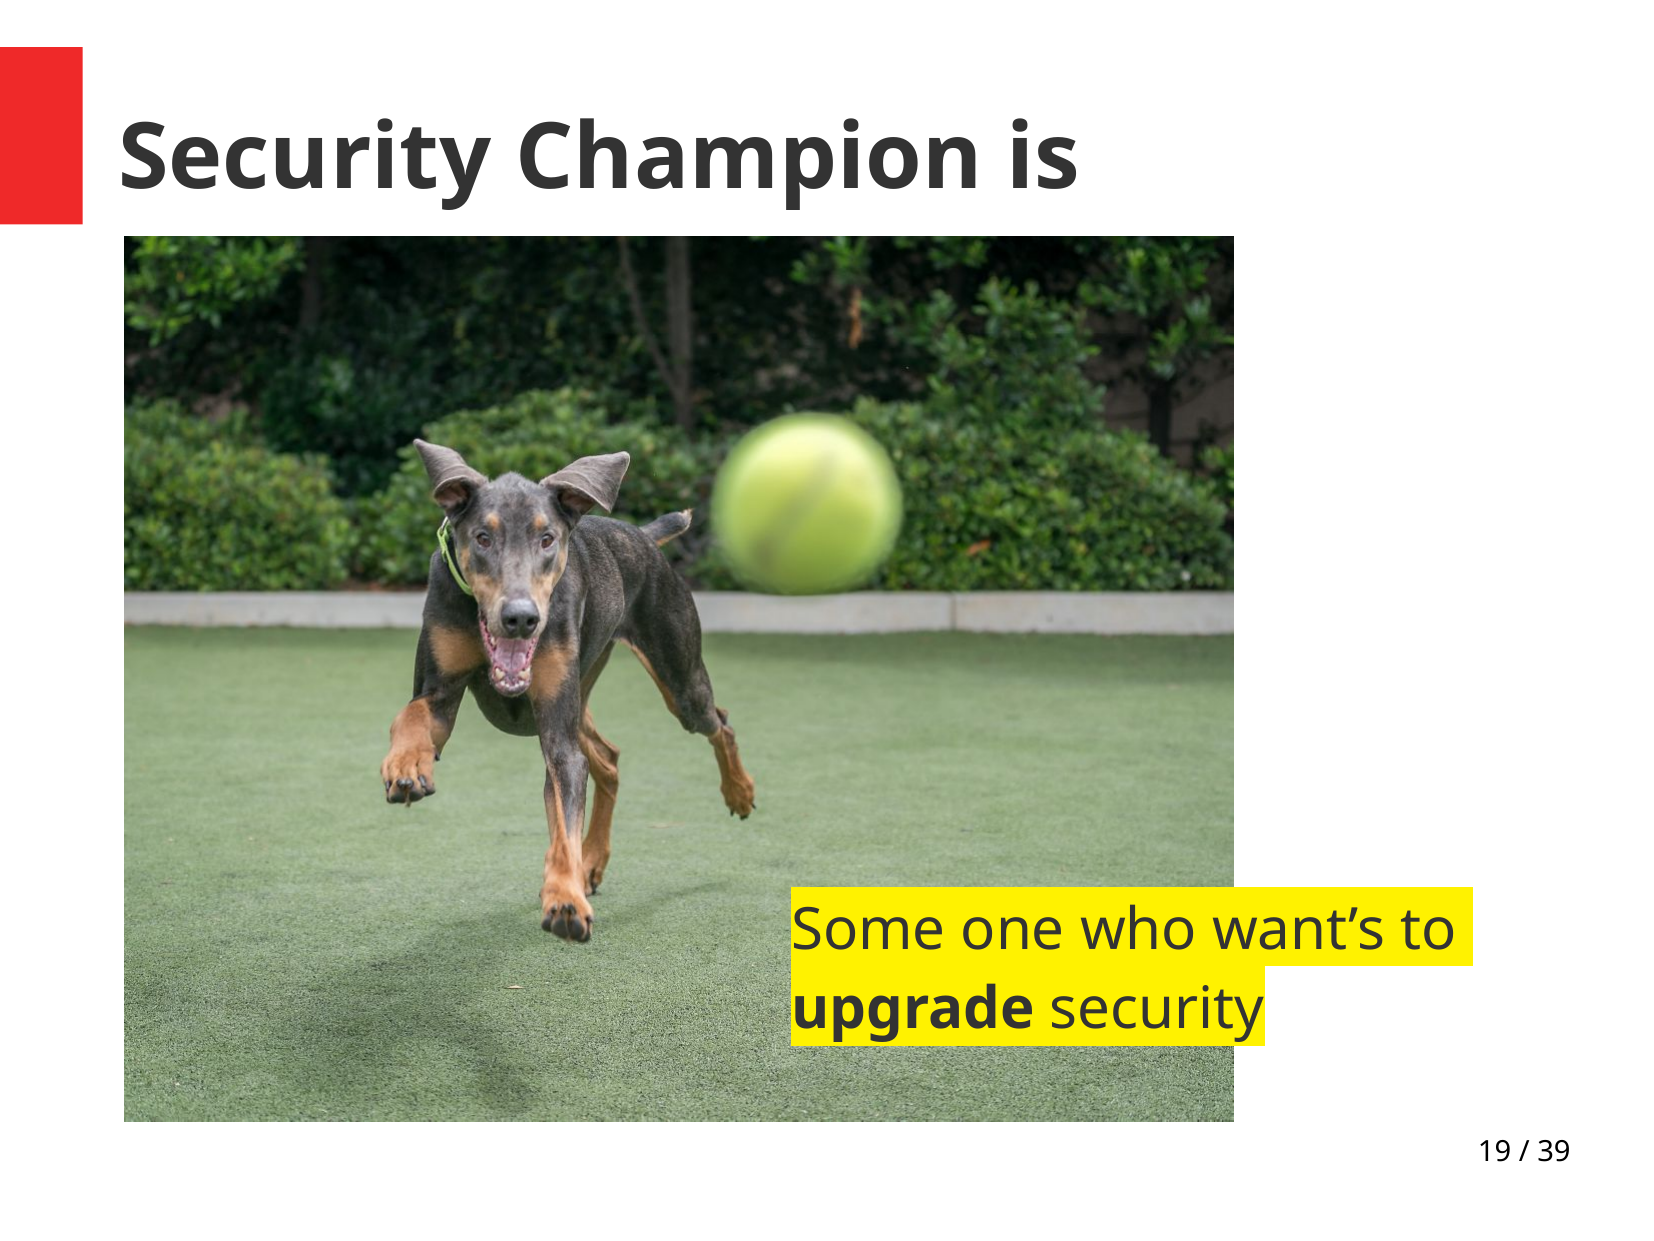

# Security Champion is
Some one who want’s to
upgrade security
19